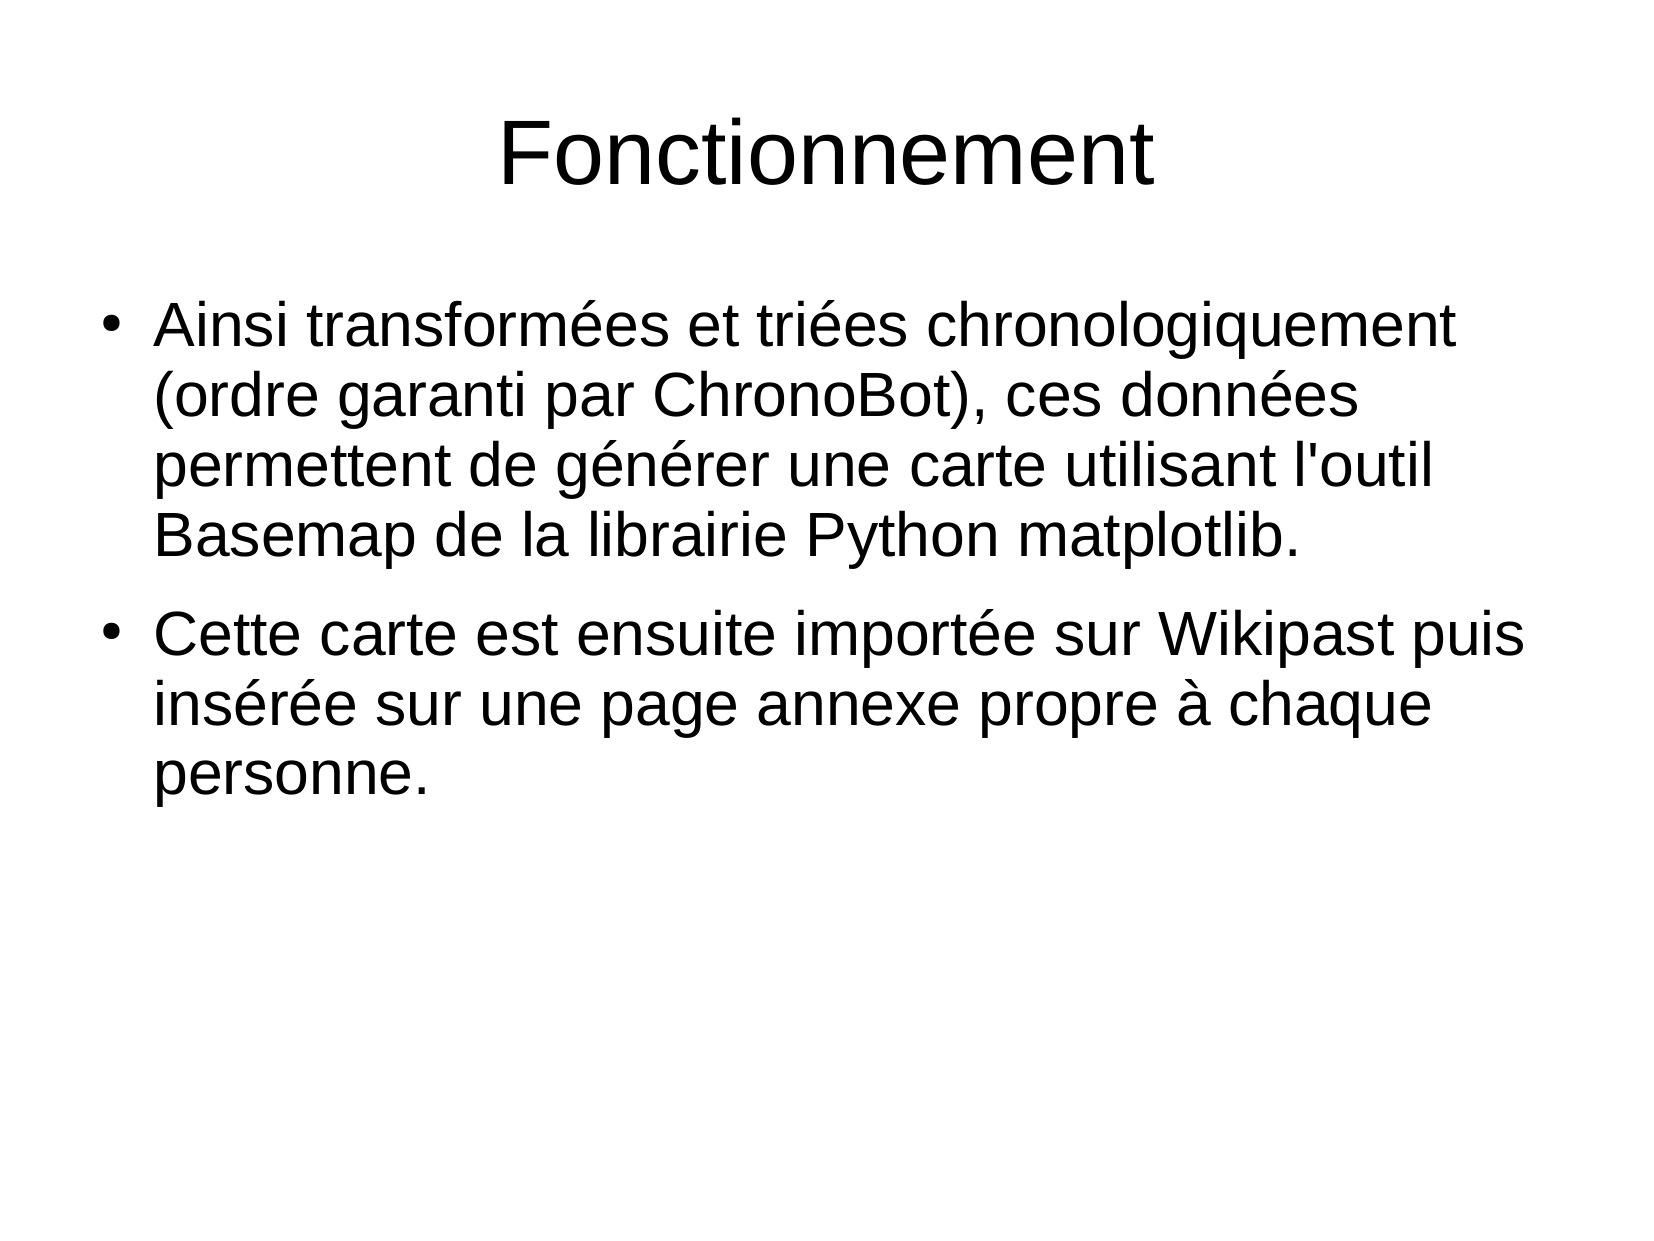

# Fonctionnement
Ainsi transformées et triées chronologiquement (ordre garanti par ChronoBot), ces données permettent de générer une carte utilisant l'outil Basemap de la librairie Python matplotlib.
Cette carte est ensuite importée sur Wikipast puis insérée sur une page annexe propre à chaque personne.